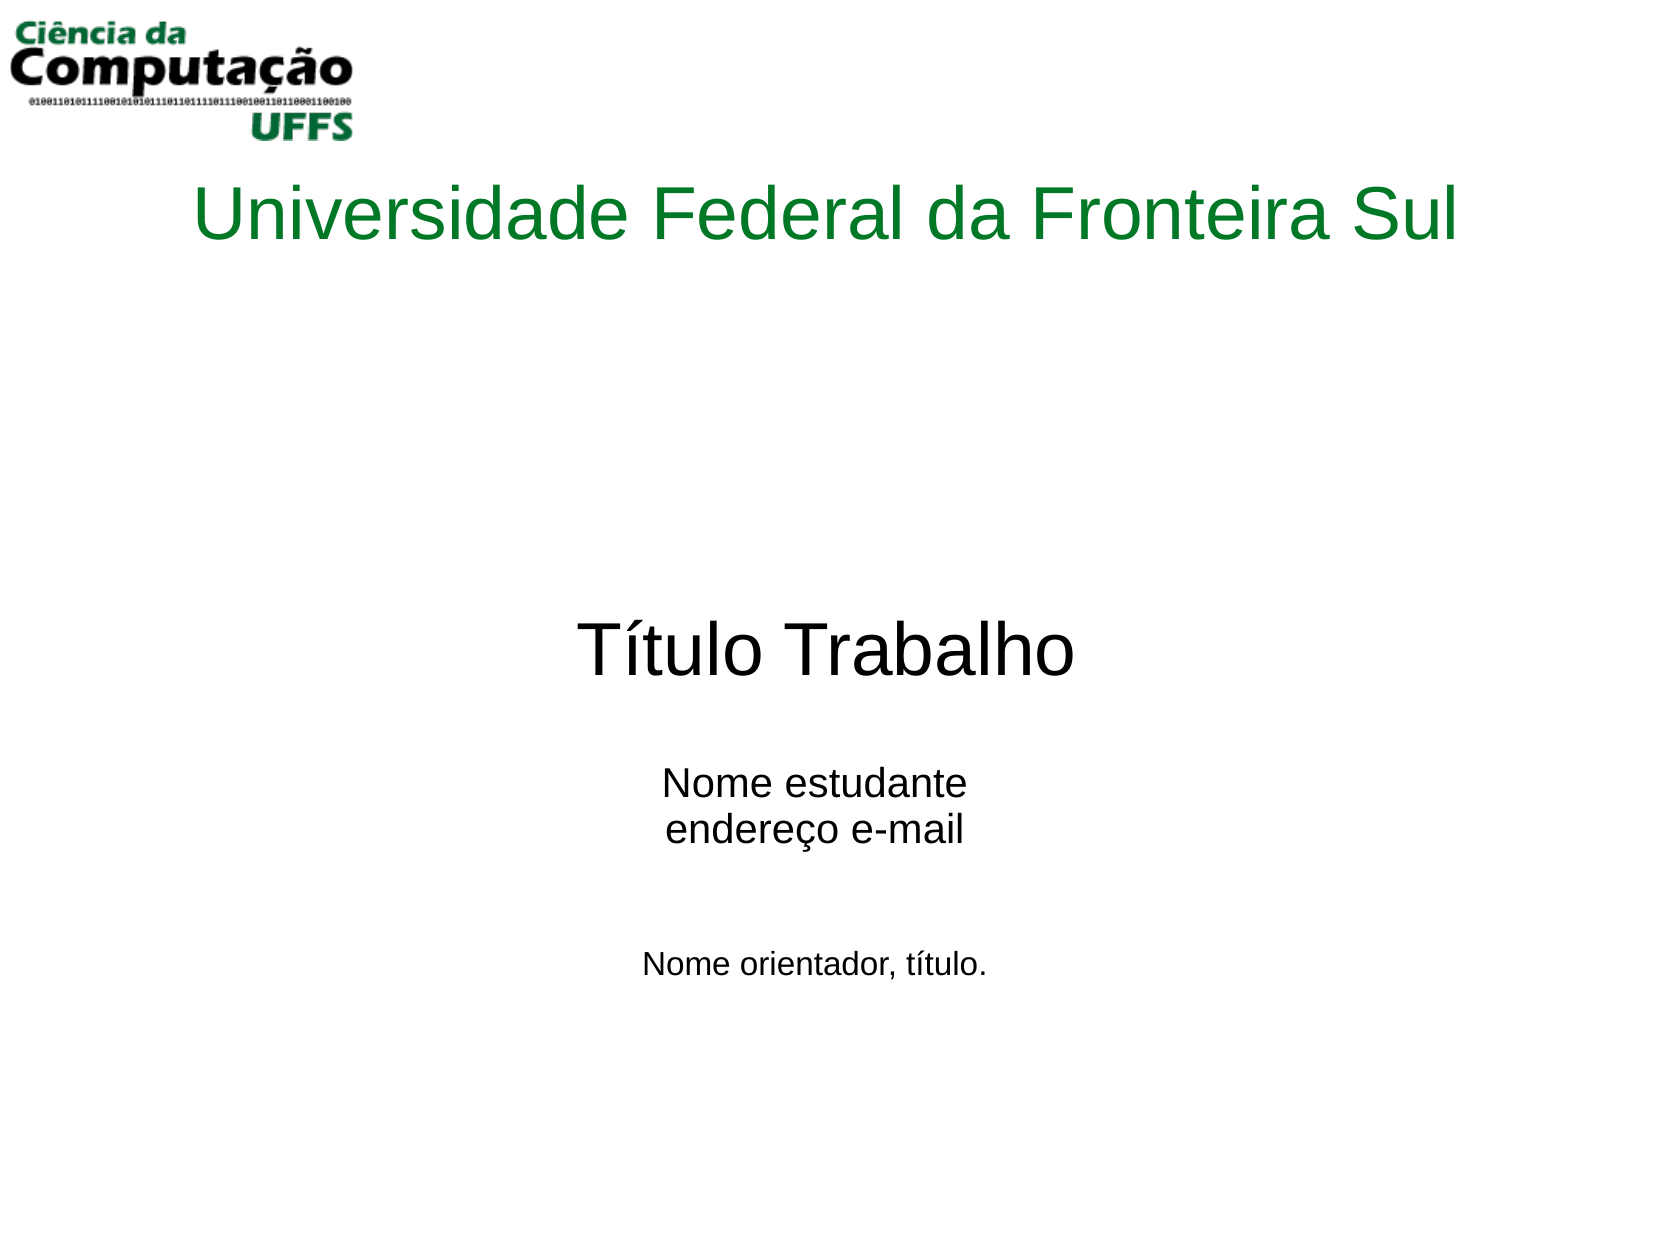

# Universidade Federal da Fronteira Sul
Título Trabalho
Nome estudante
endereço e-mail
Nome orientador, título.